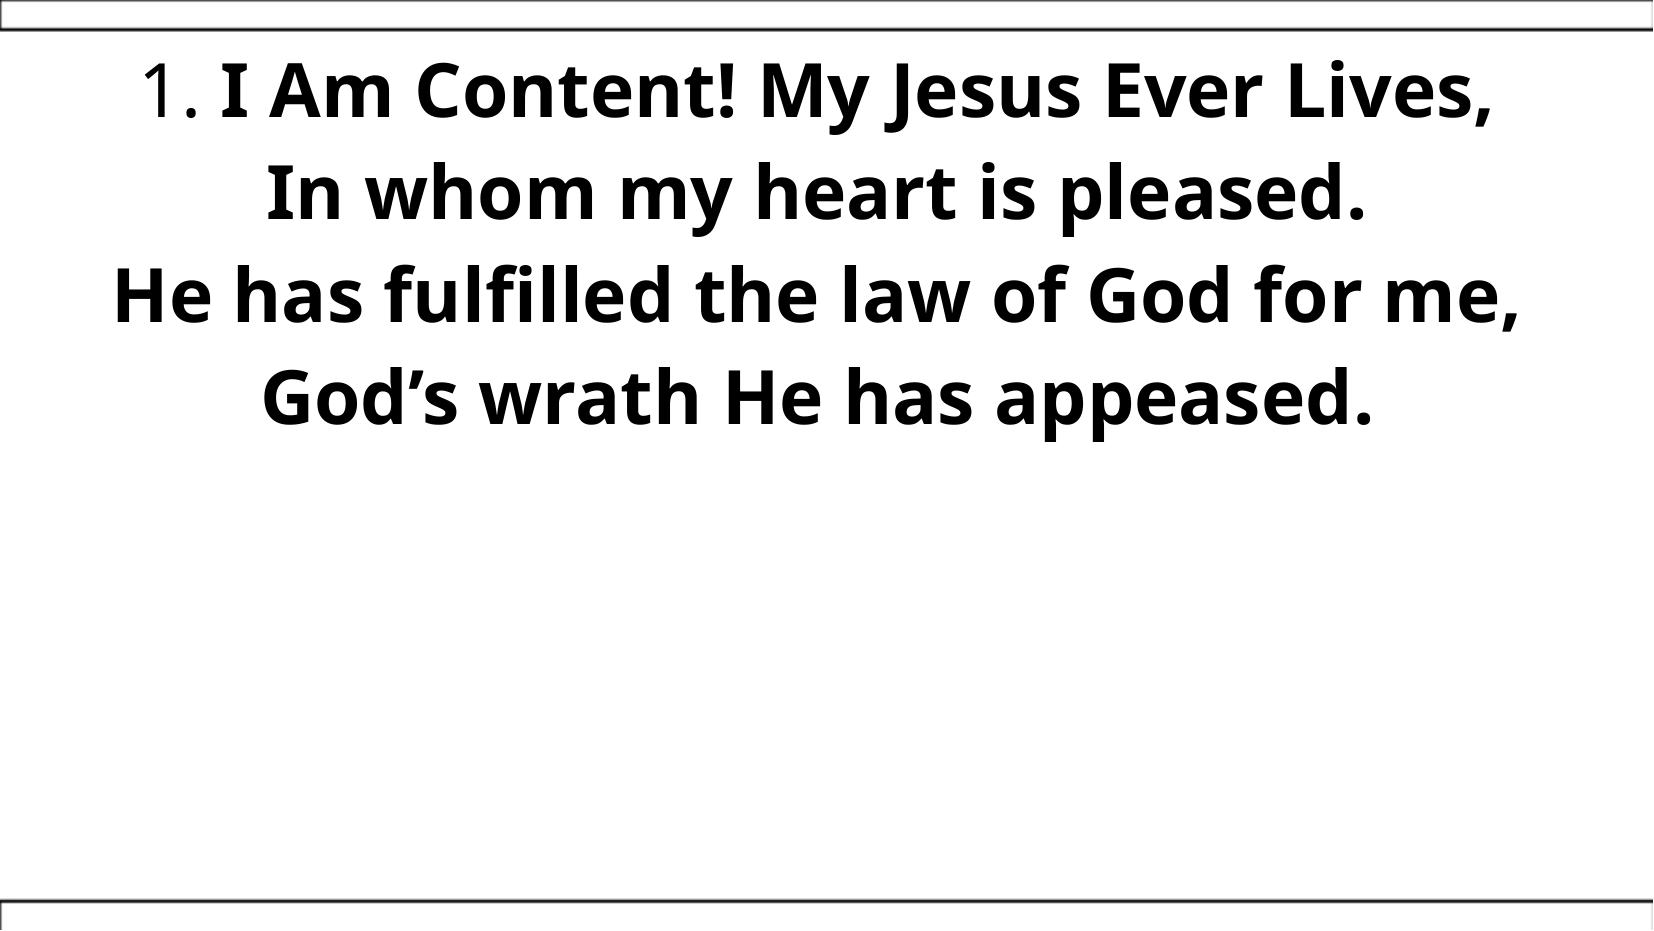

1. I Am Content! My Jesus Ever Lives,
In whom my heart is pleased.
He has fulfilled the law of God for me,
God’s wrath He has appeased.